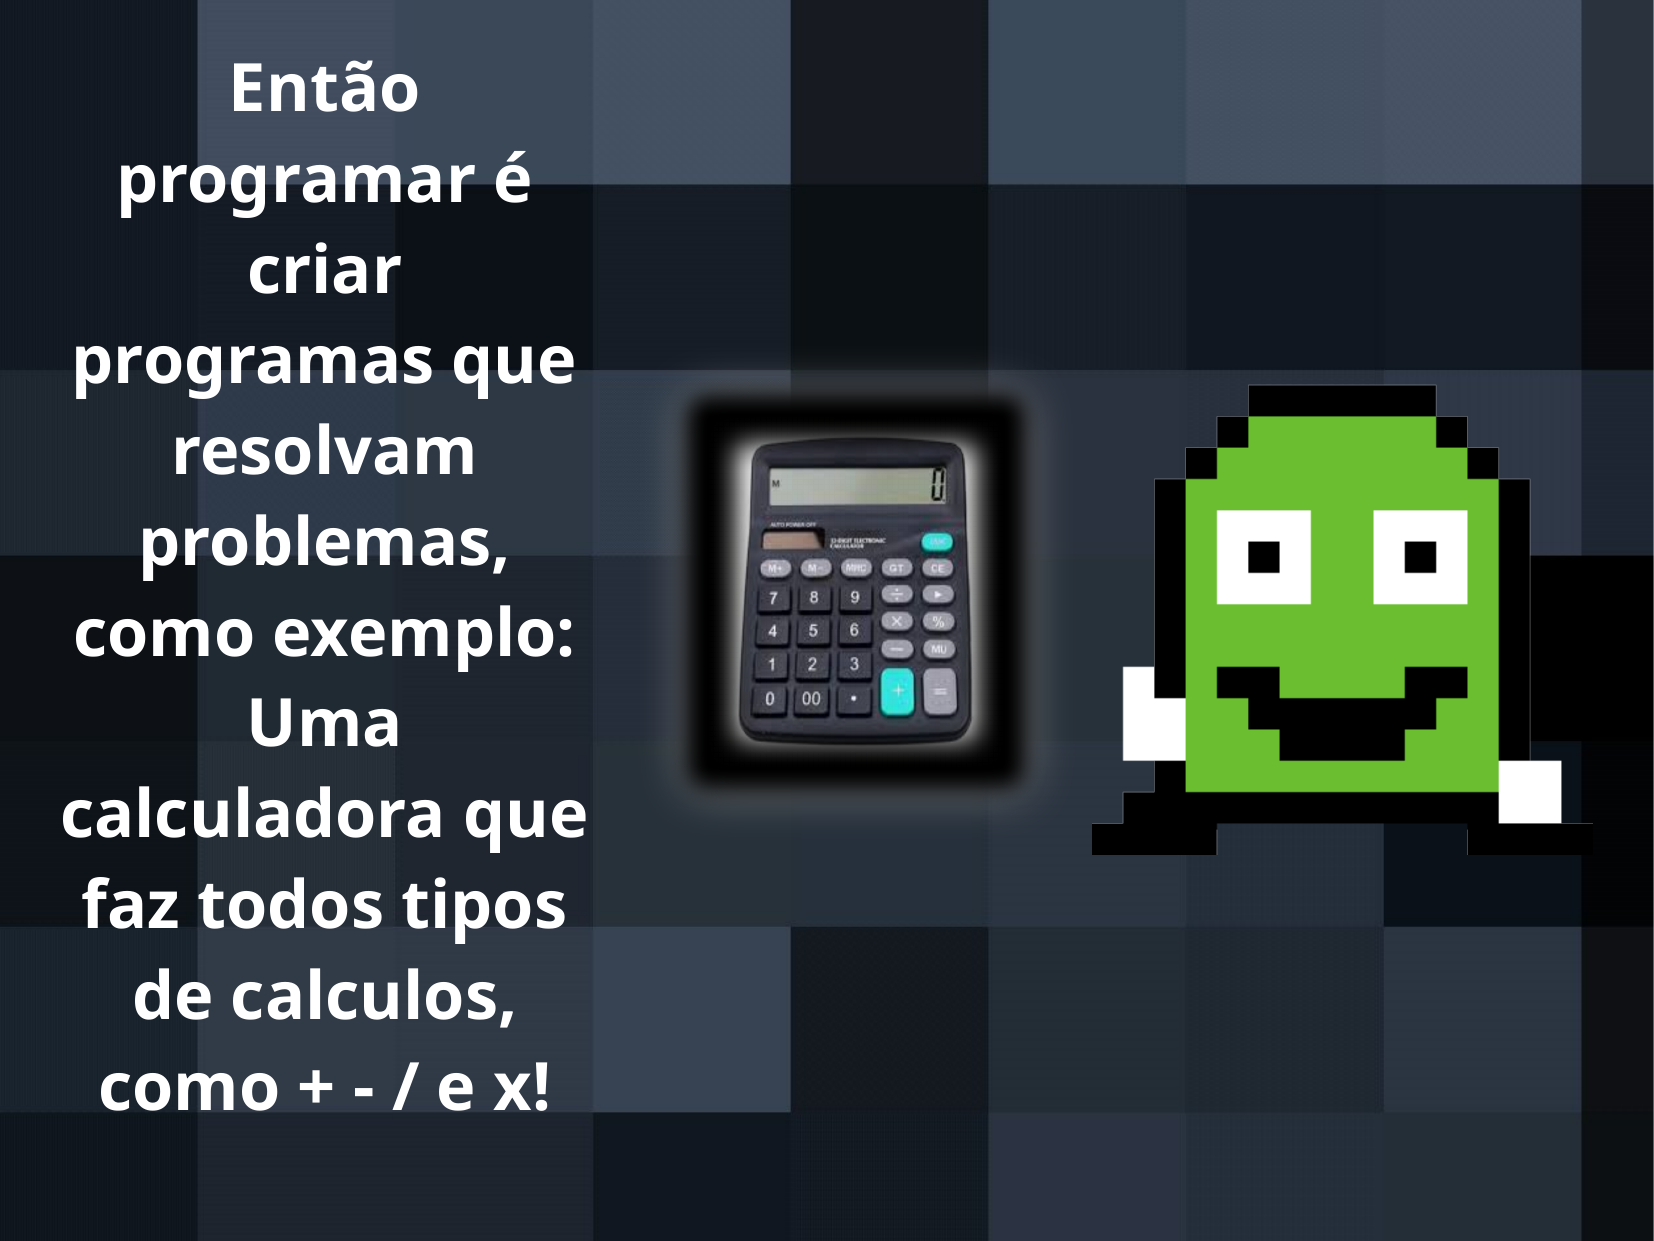

# Então programar é criar programas que resolvam problemas, como exemplo: Uma calculadora que faz todos tipos de calculos, como + - / e x!